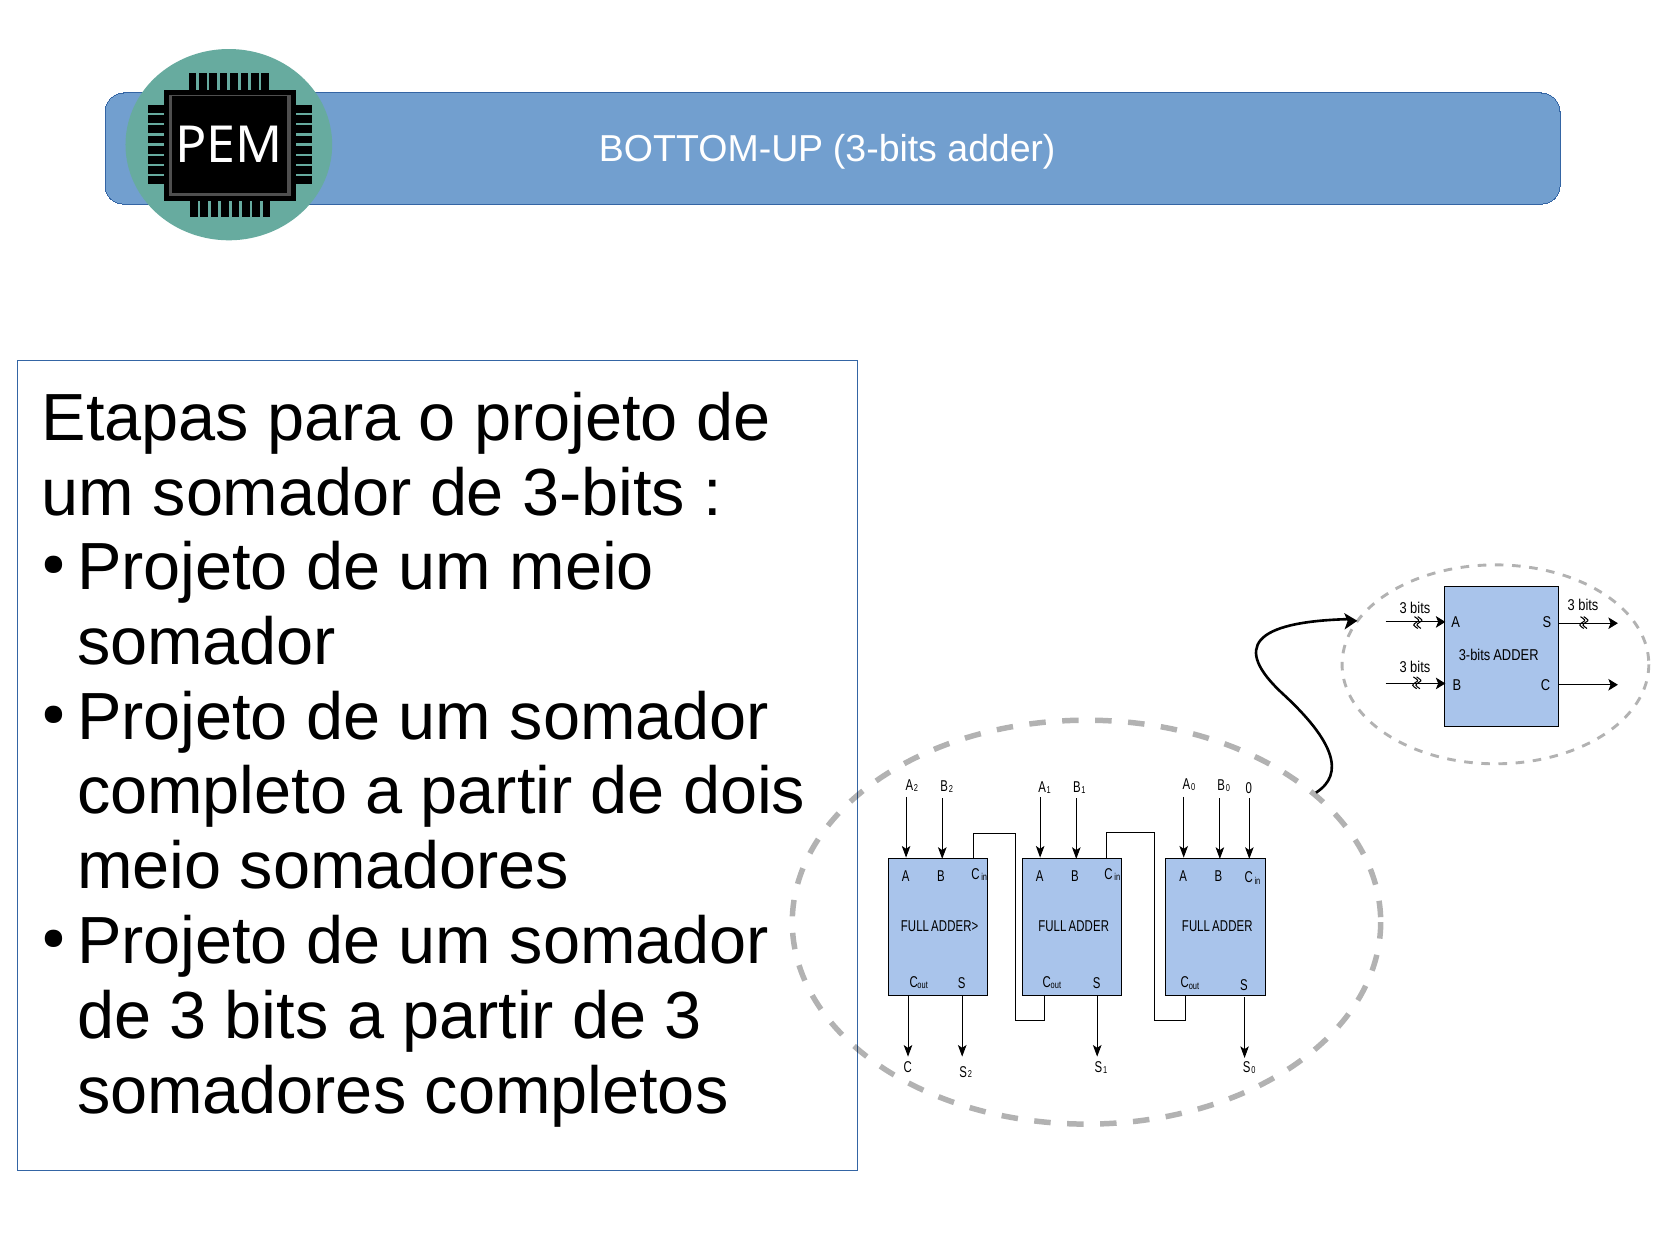

BOTTOM-UP (3-bits adder)
Etapas para o projeto de um somador de 3-bits :
Projeto de um meio somador
Projeto de um somador completo a partir de dois meio somadores
Projeto de um somador de 3 bits a partir de 3 somadores completos